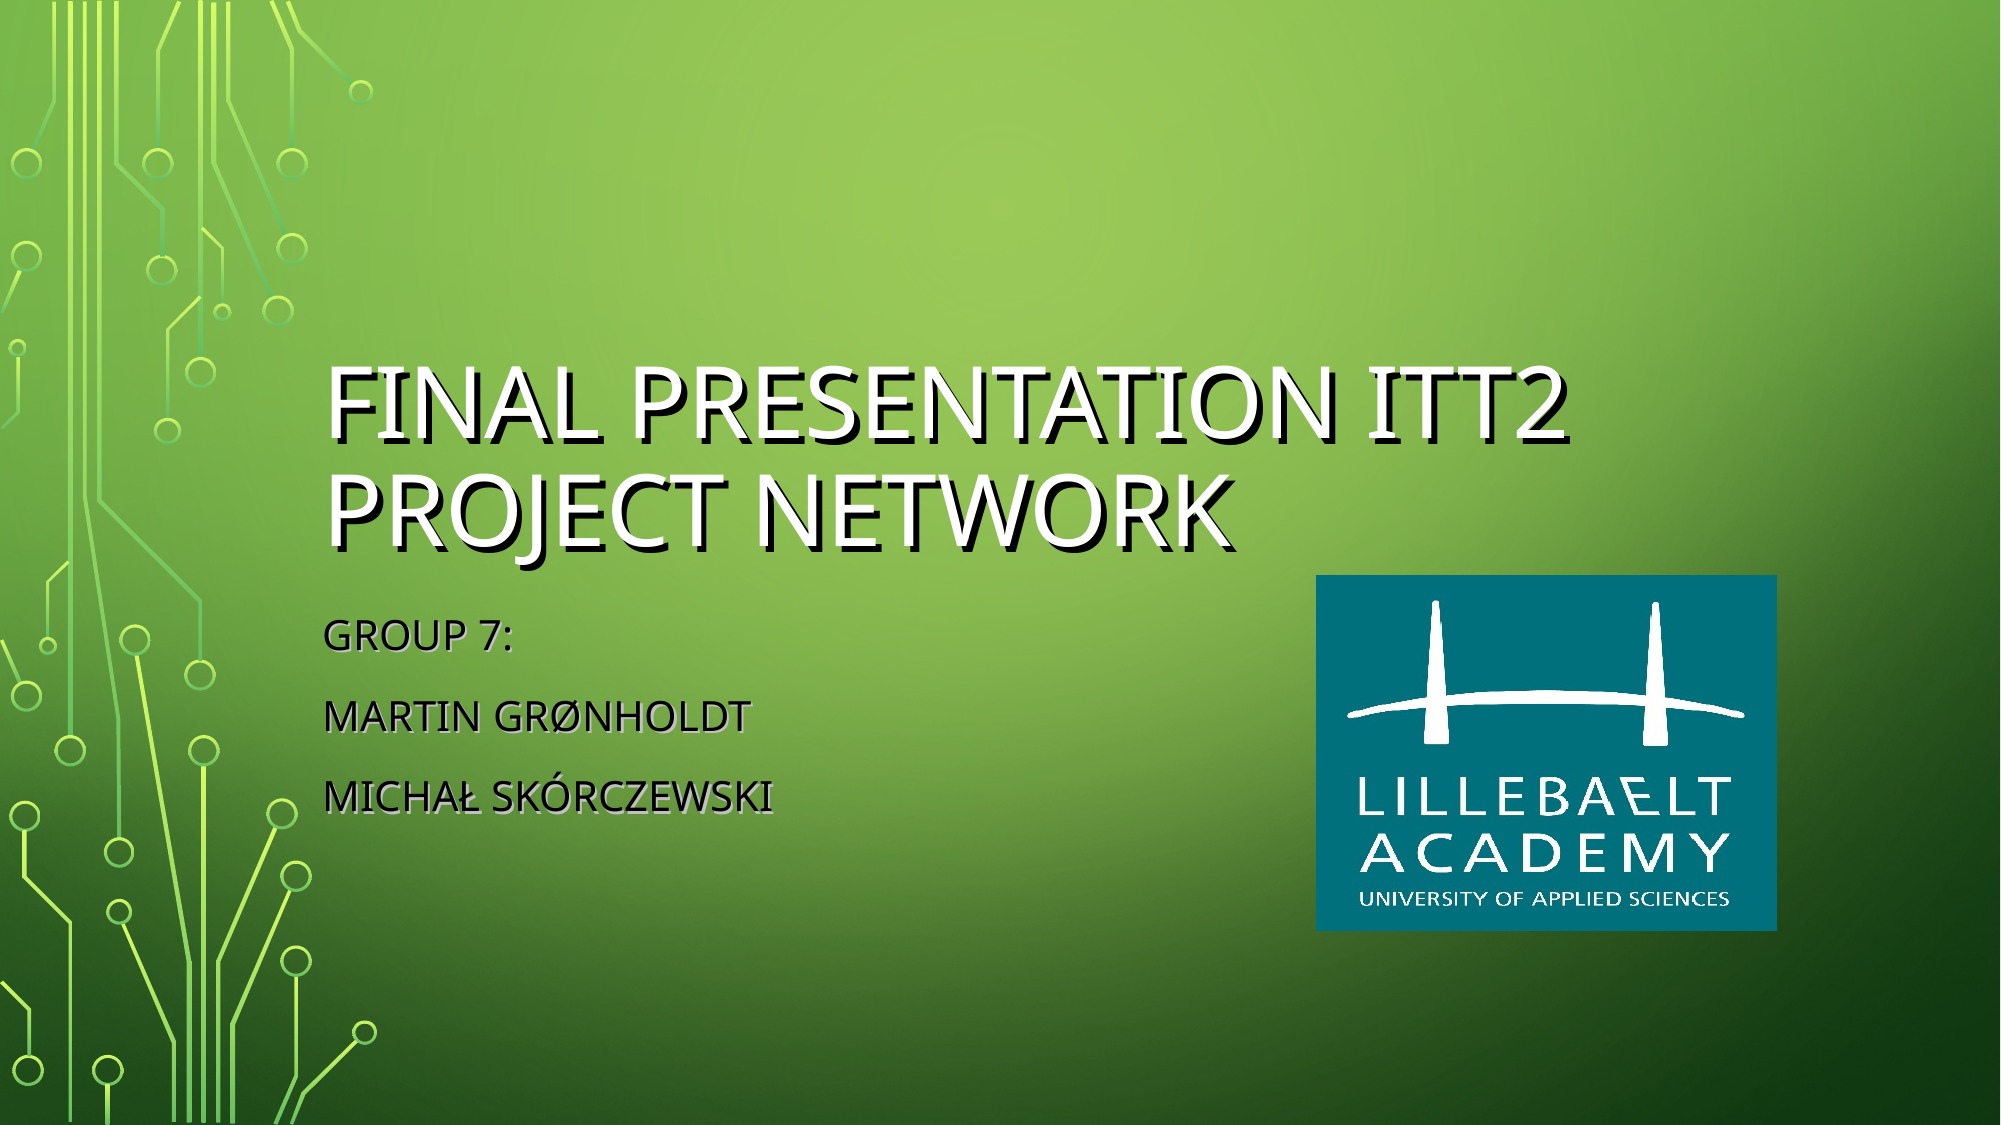

# FINAL PRESENTATION ITT2 PROJECT NETWORK
Group 7:
Martin Grønholdt
Michał Skórczewski